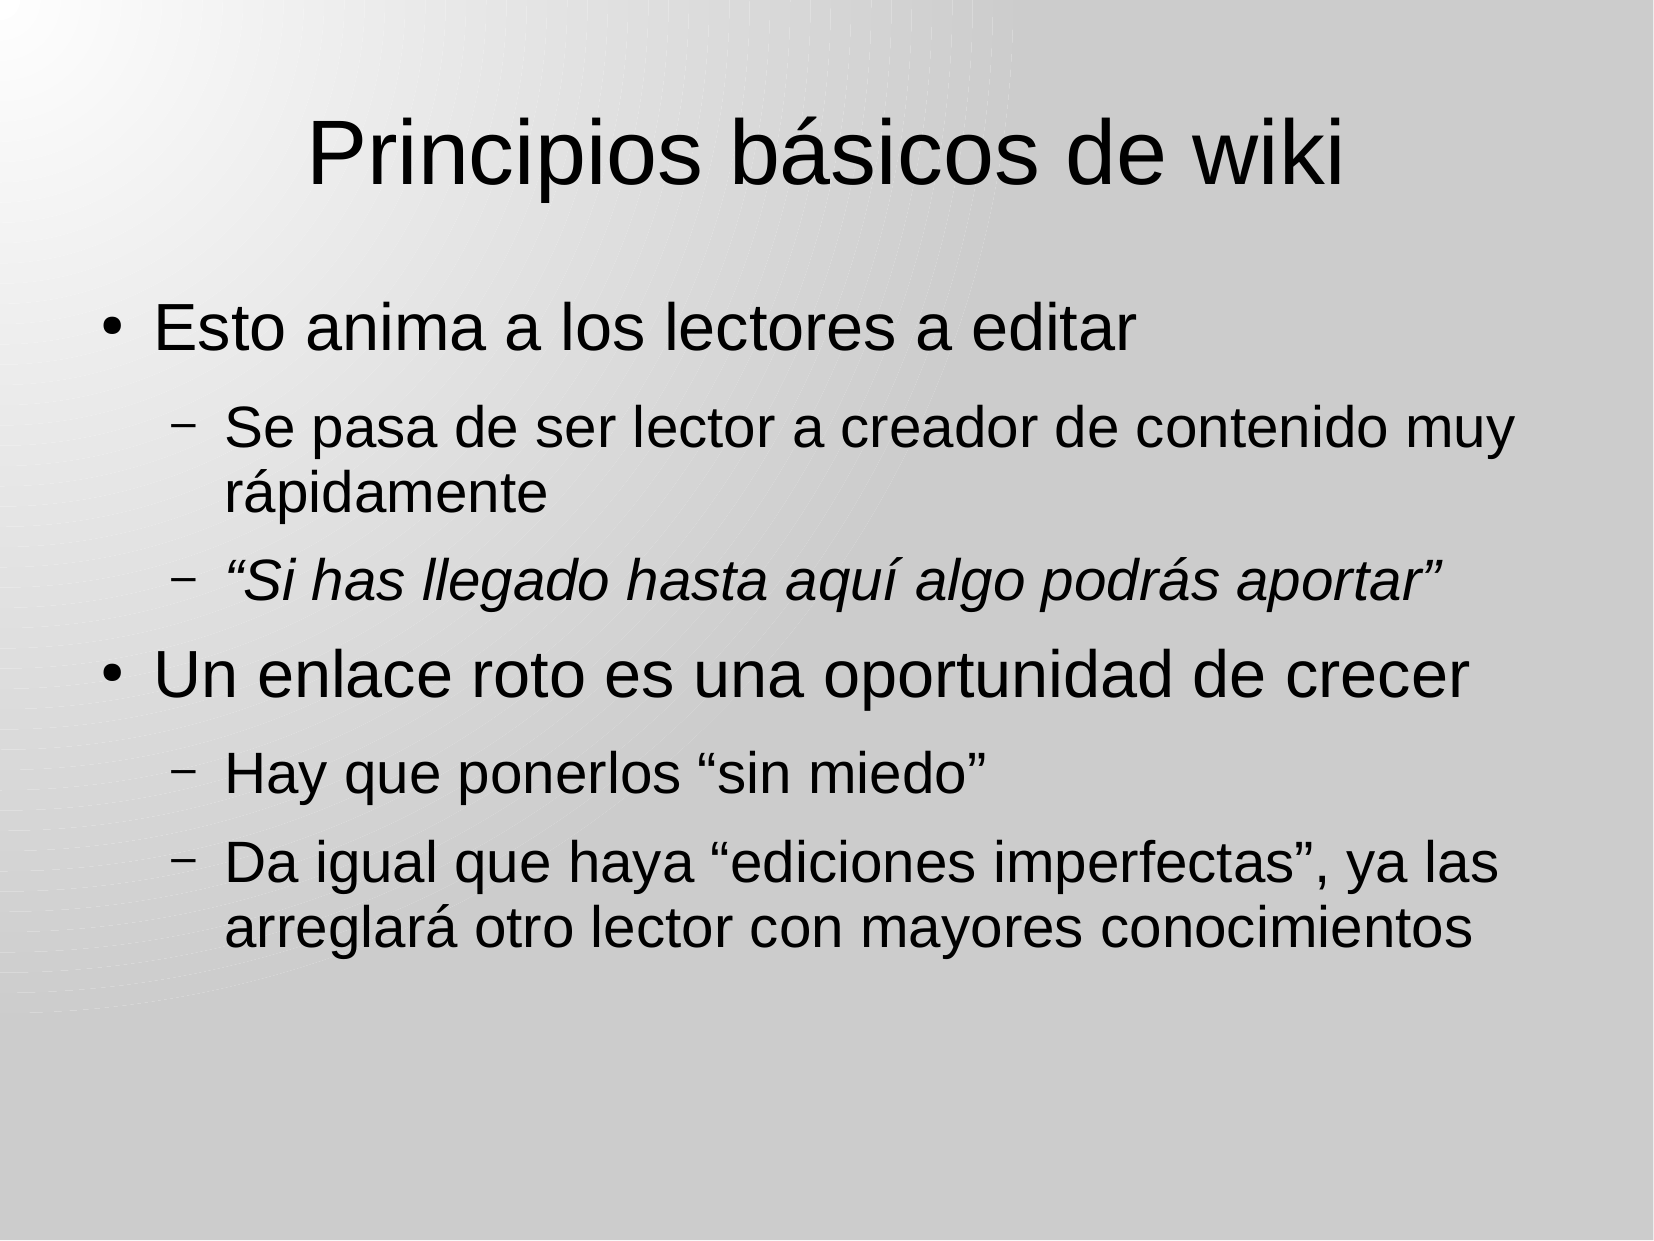

# Principios básicos de wiki
Esto anima a los lectores a editar
Se pasa de ser lector a creador de contenido muy rápidamente
“Si has llegado hasta aquí algo podrás aportar”
Un enlace roto es una oportunidad de crecer
Hay que ponerlos “sin miedo”
Da igual que haya “ediciones imperfectas”, ya las arreglará otro lector con mayores conocimientos